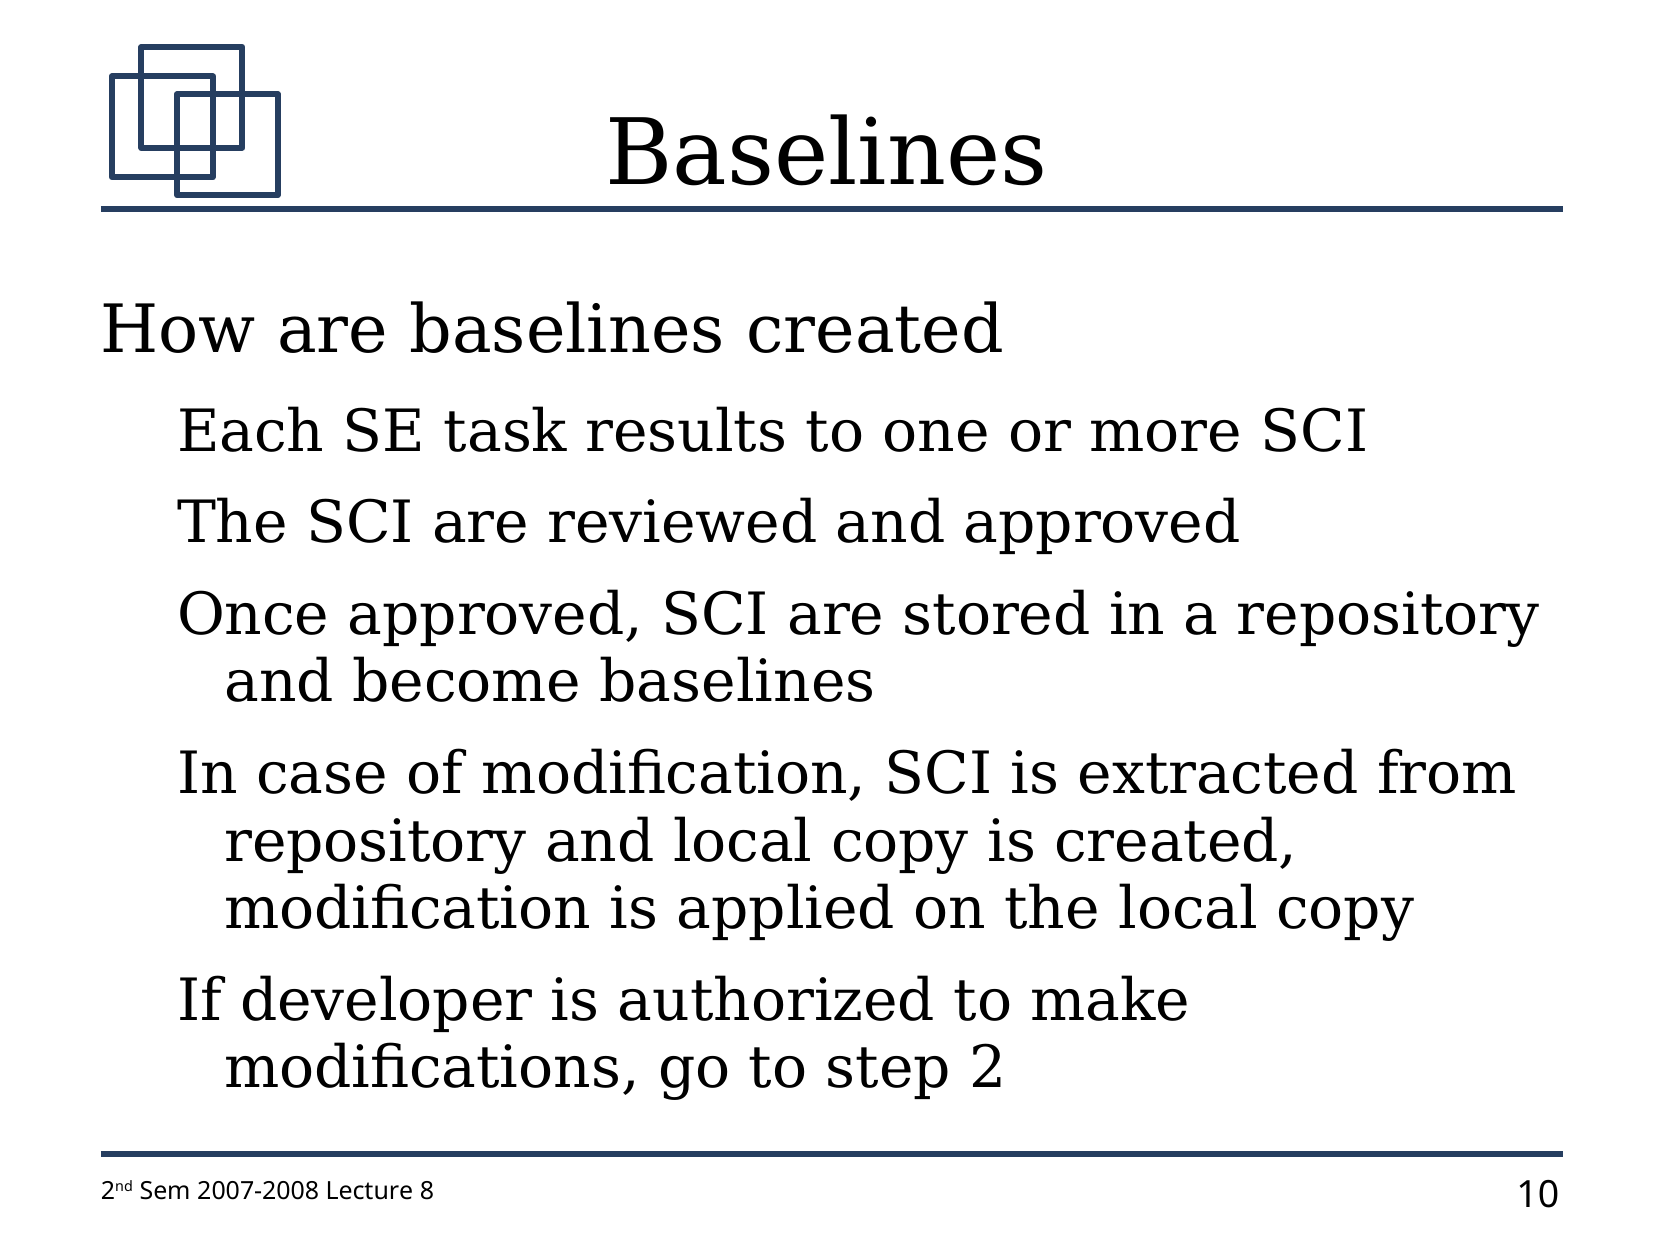

# Baselines
How are baselines created
Each SE task results to one or more SCI
The SCI are reviewed and approved
Once approved, SCI are stored in a repository and become baselines
In case of modification, SCI is extracted from repository and local copy is created, modification is applied on the local copy
If developer is authorized to make modifications, go to step 2